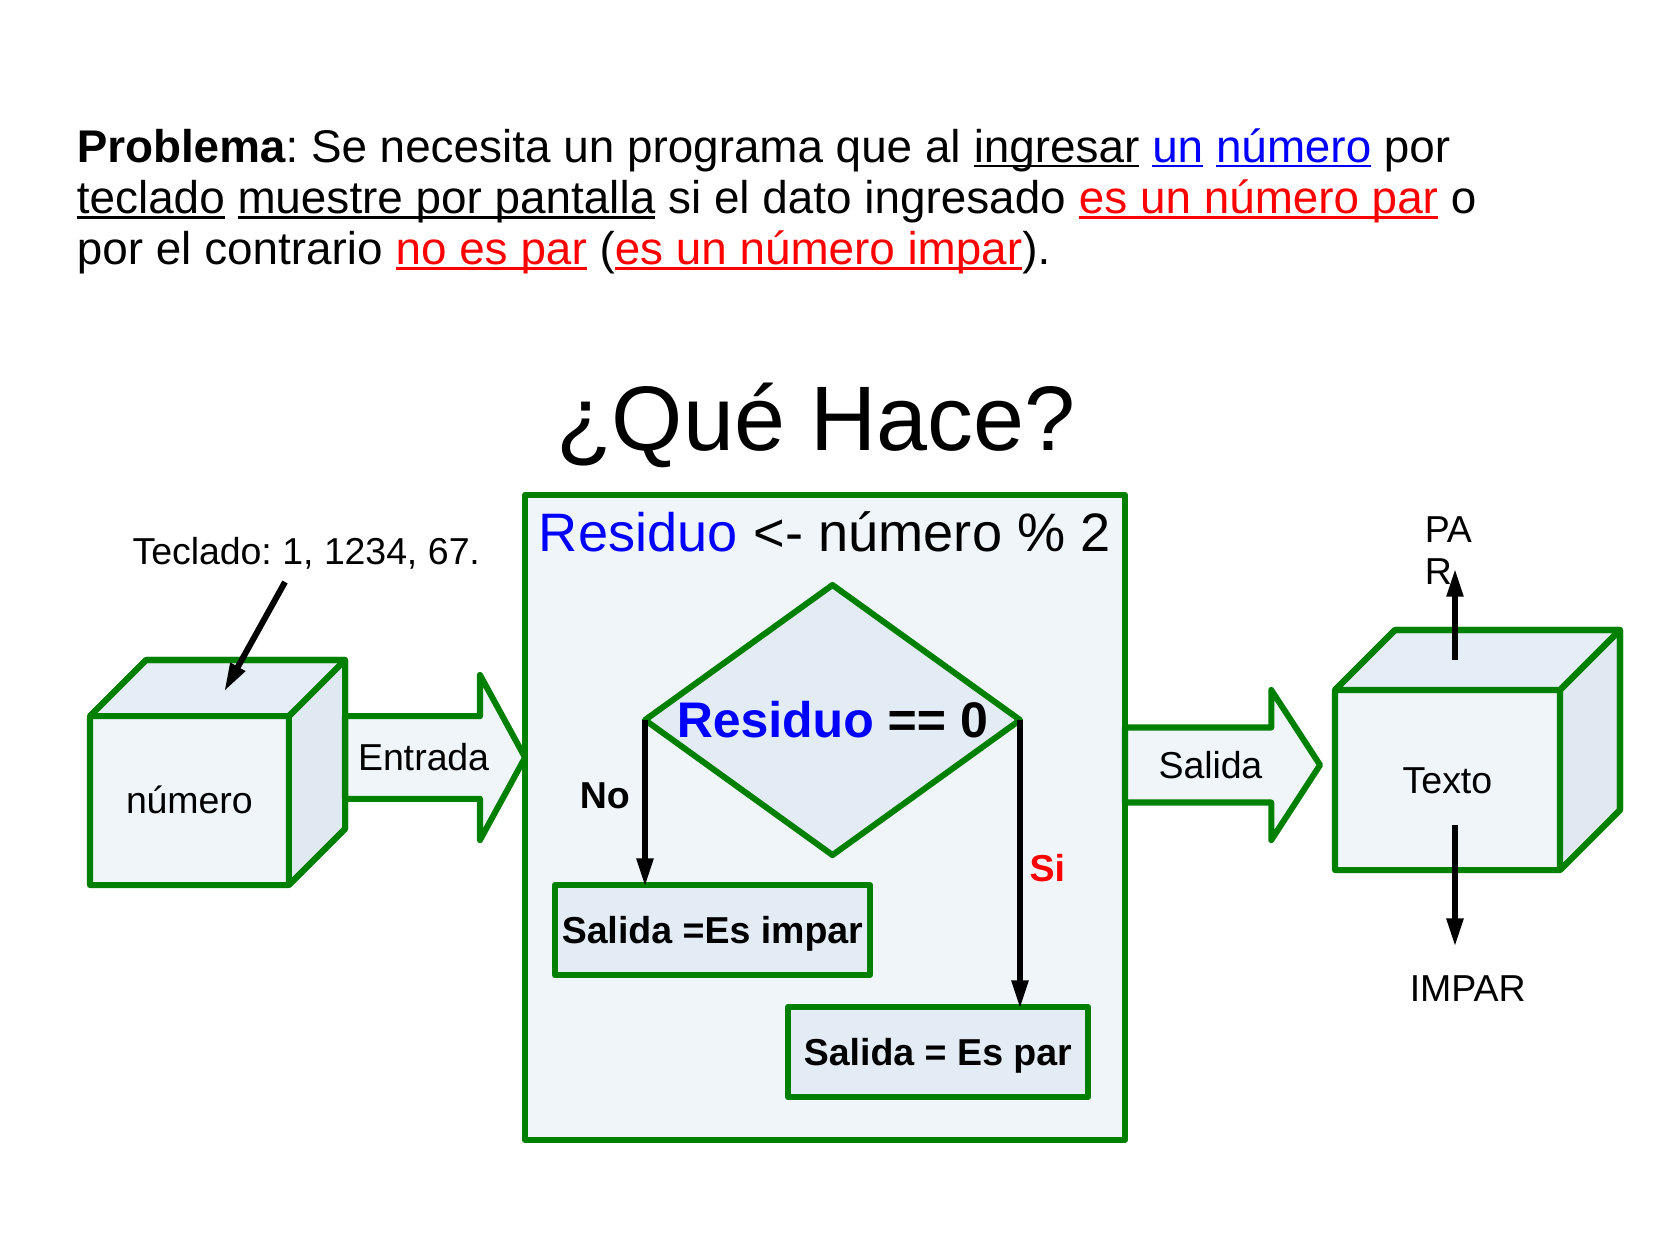

Problema: Se necesita un programa que al ingresar un número por teclado muestre por pantalla si el dato ingresado es un número par o por el contrario no es par (es un número impar).
# ¿Qué Hace?
Residuo <- número % 2
PAR
Teclado: 1, 1234, 67.
Residuo == 0
Texto
número
Entrada
Salida
No
Si
Salida =Es impar
IMPAR
Salida = Es par
Si
Es par
Es par